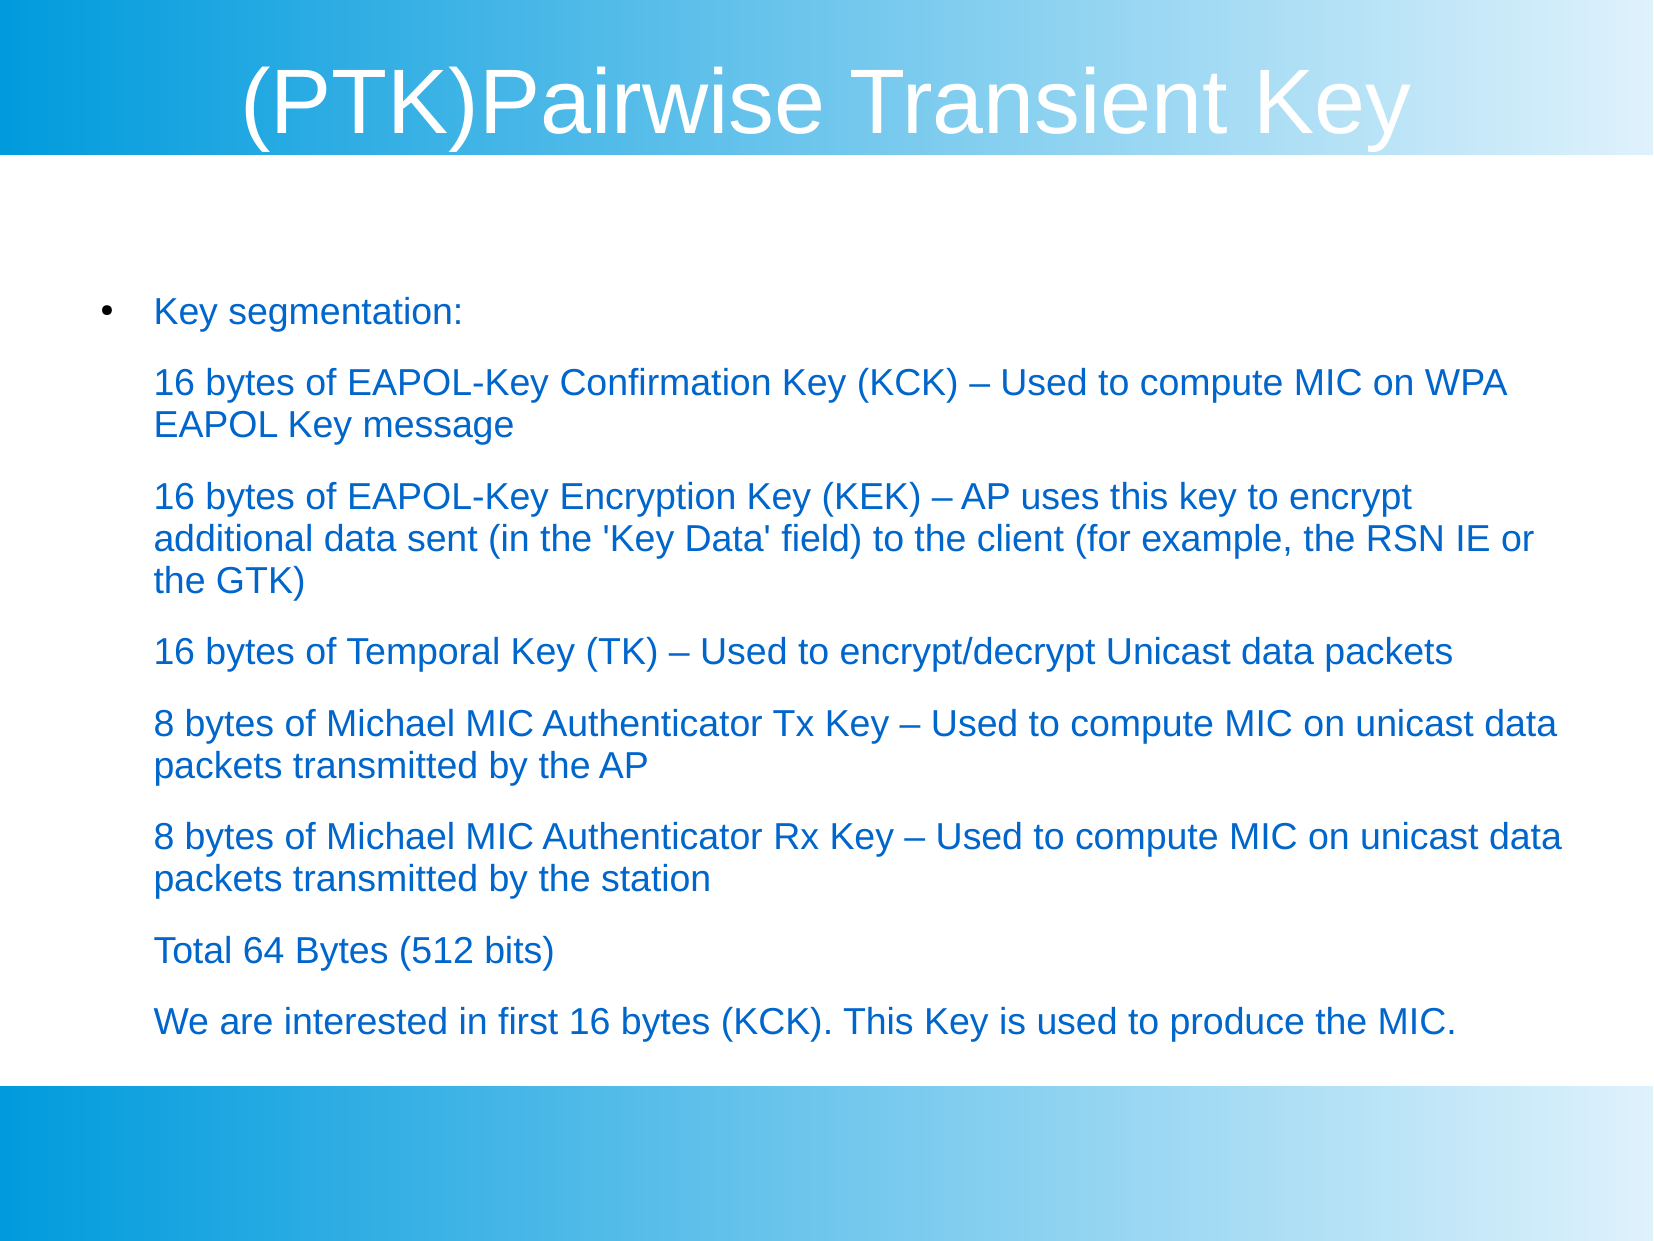

# (PTK)Pairwise Transient Key
Key segmentation:
16 bytes of EAPOL-Key Confirmation Key (KCK) – Used to compute MIC on WPA EAPOL Key message
16 bytes of EAPOL-Key Encryption Key (KEK) – AP uses this key to encrypt additional data sent (in the 'Key Data' field) to the client (for example, the RSN IE or the GTK)
16 bytes of Temporal Key (TK) – Used to encrypt/decrypt Unicast data packets
8 bytes of Michael MIC Authenticator Tx Key – Used to compute MIC on unicast data packets transmitted by the AP
8 bytes of Michael MIC Authenticator Rx Key – Used to compute MIC on unicast data packets transmitted by the station
Total 64 Bytes (512 bits)
We are interested in first 16 bytes (KCK). This Key is used to produce the MIC.